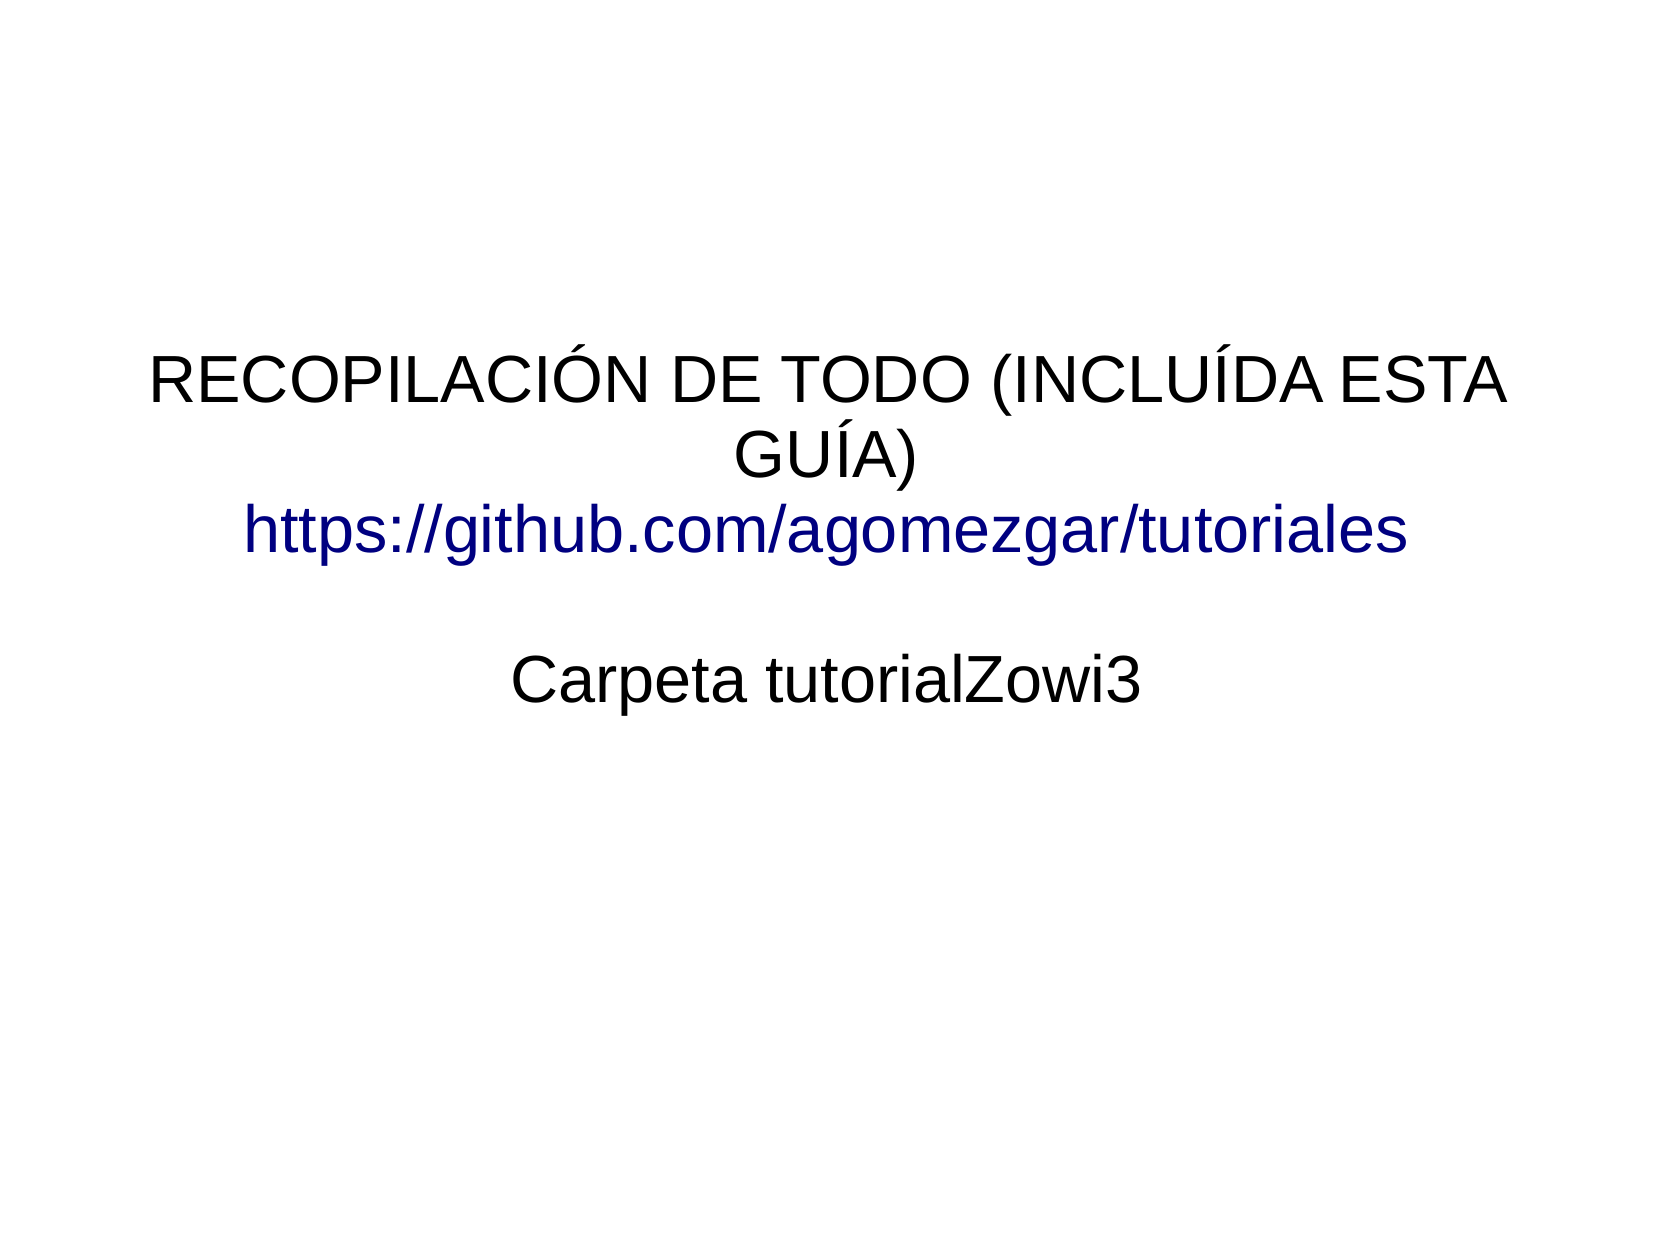

# RECOPILACIÓN DE TODO (INCLUÍDA ESTA GUÍA)
https://github.com/agomezgar/tutoriales
Carpeta tutorialZowi3